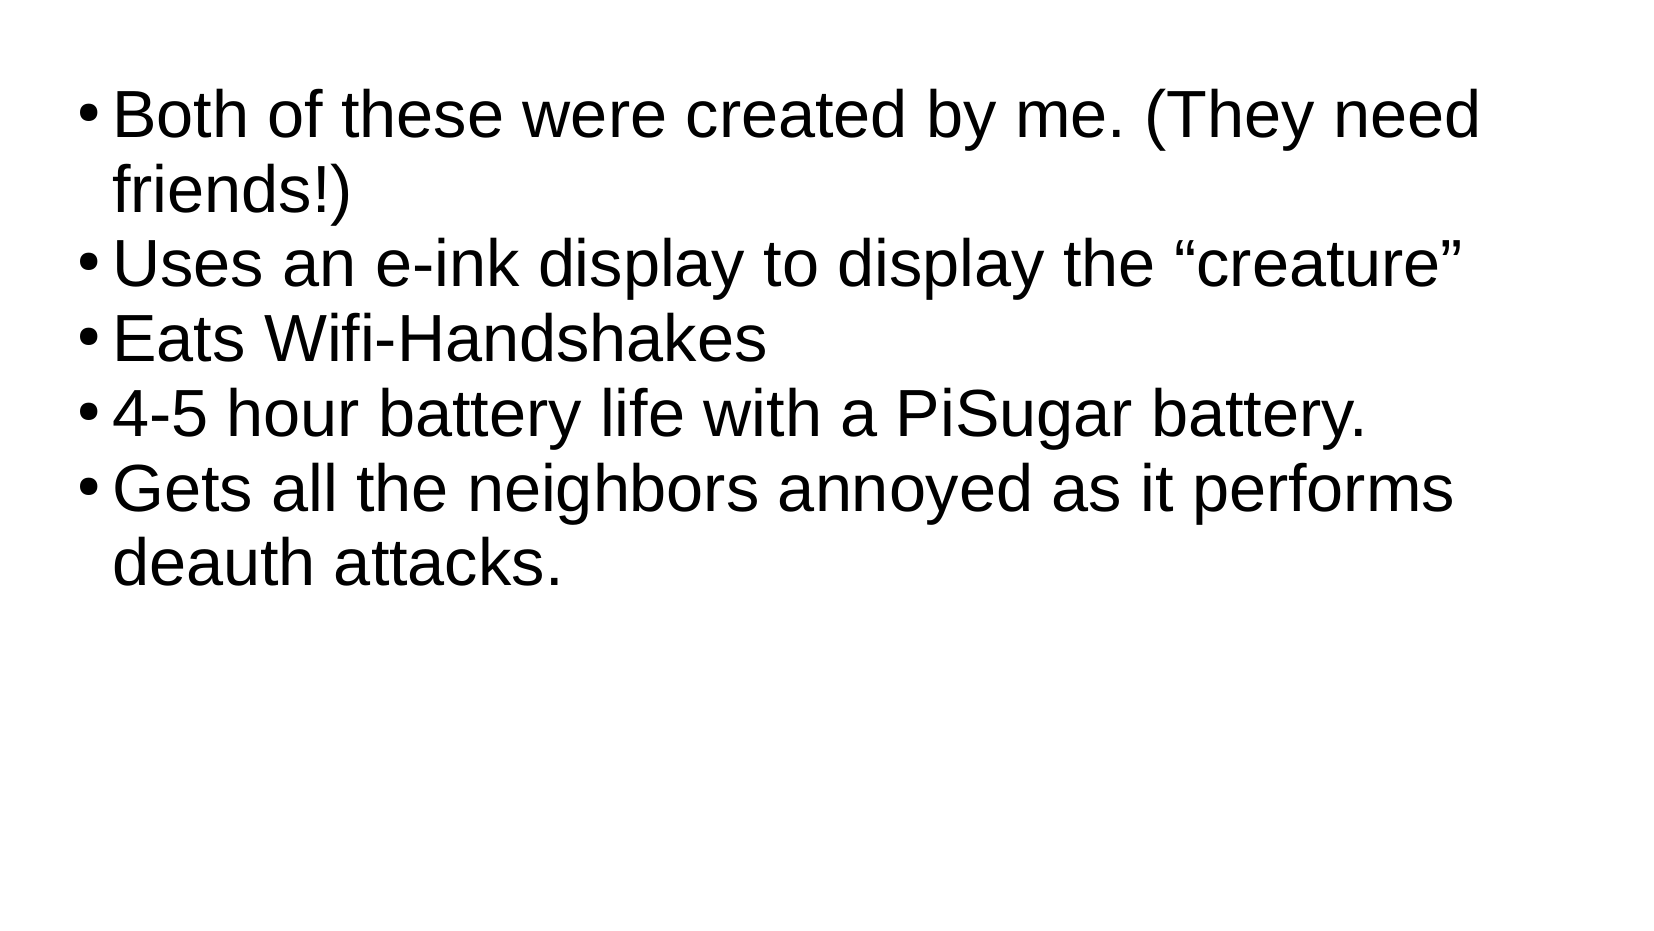

# Both of these were created by me. (They need friends!)
Uses an e-ink display to display the “creature”
Eats Wifi-Handshakes
4-5 hour battery life with a PiSugar battery.
Gets all the neighbors annoyed as it performs deauth attacks.